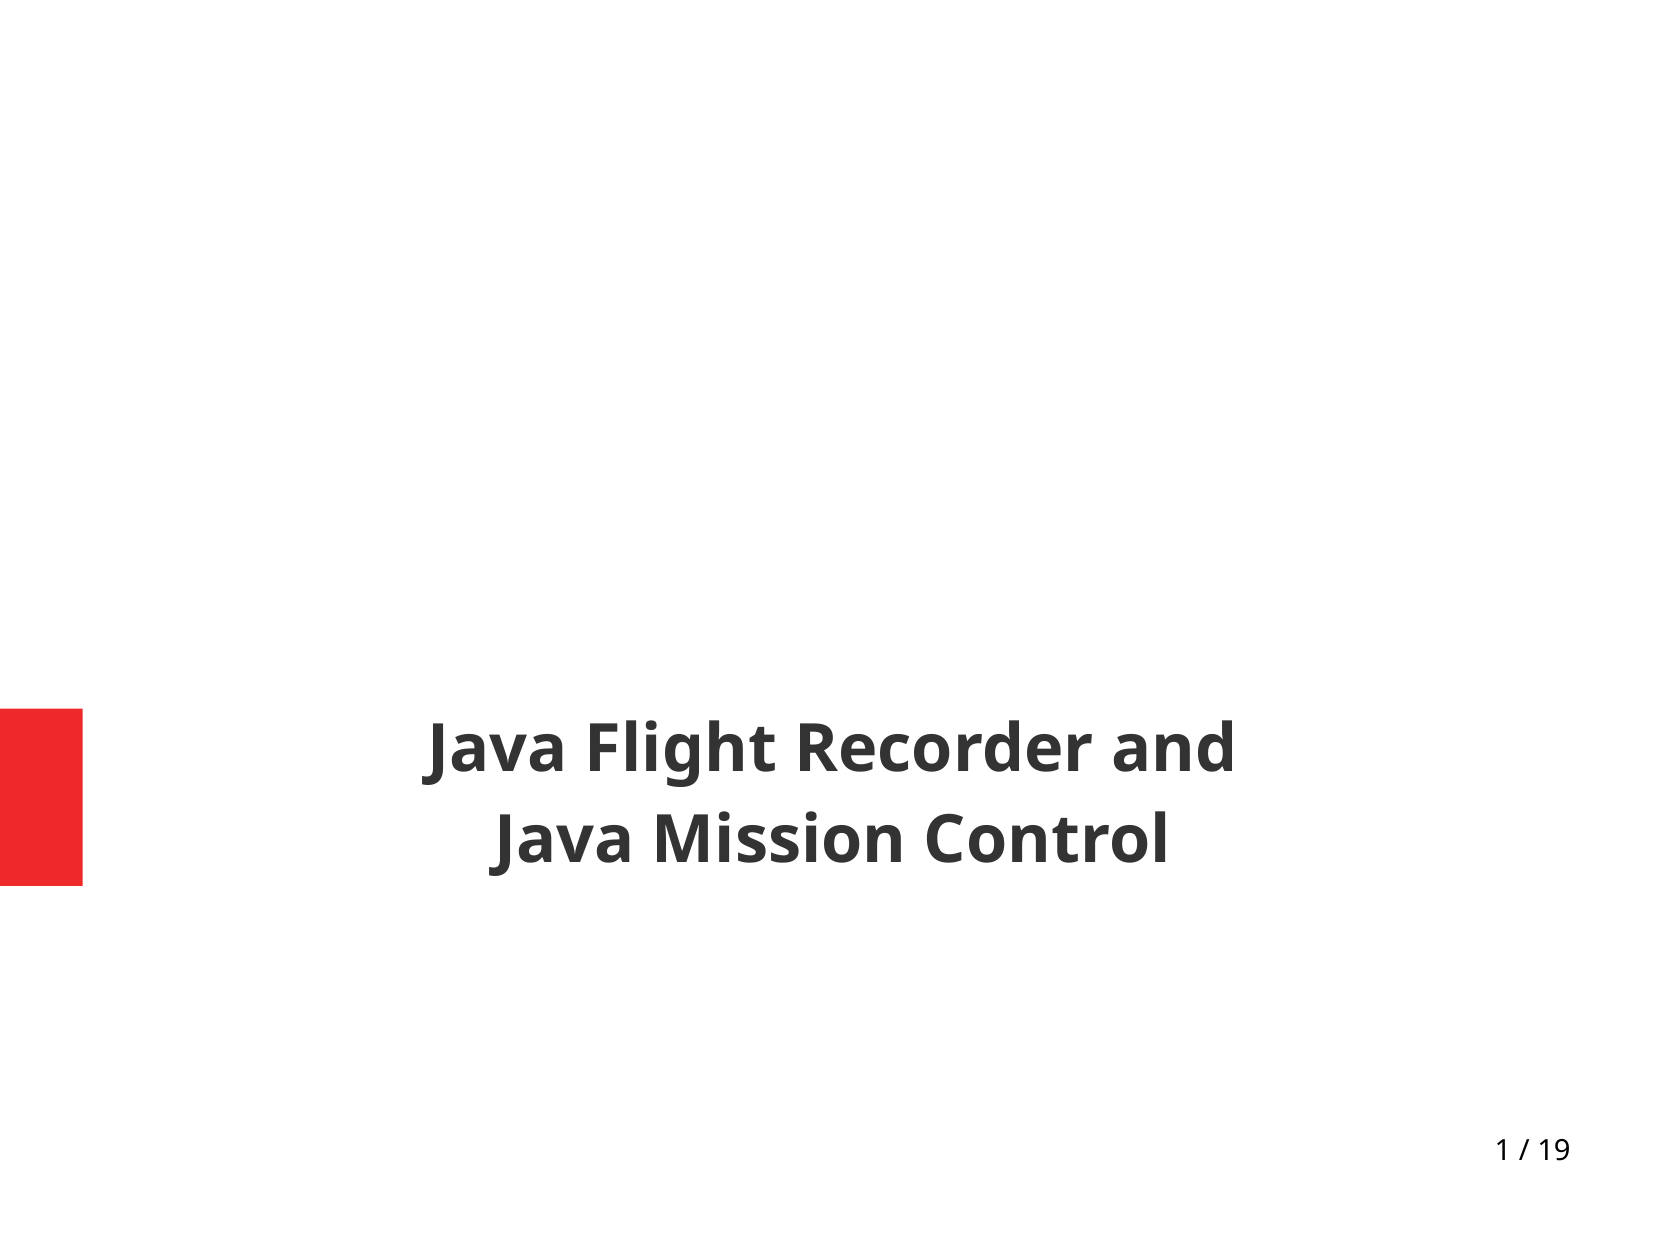

# Java Flight Recorder and Java Mission Control
1